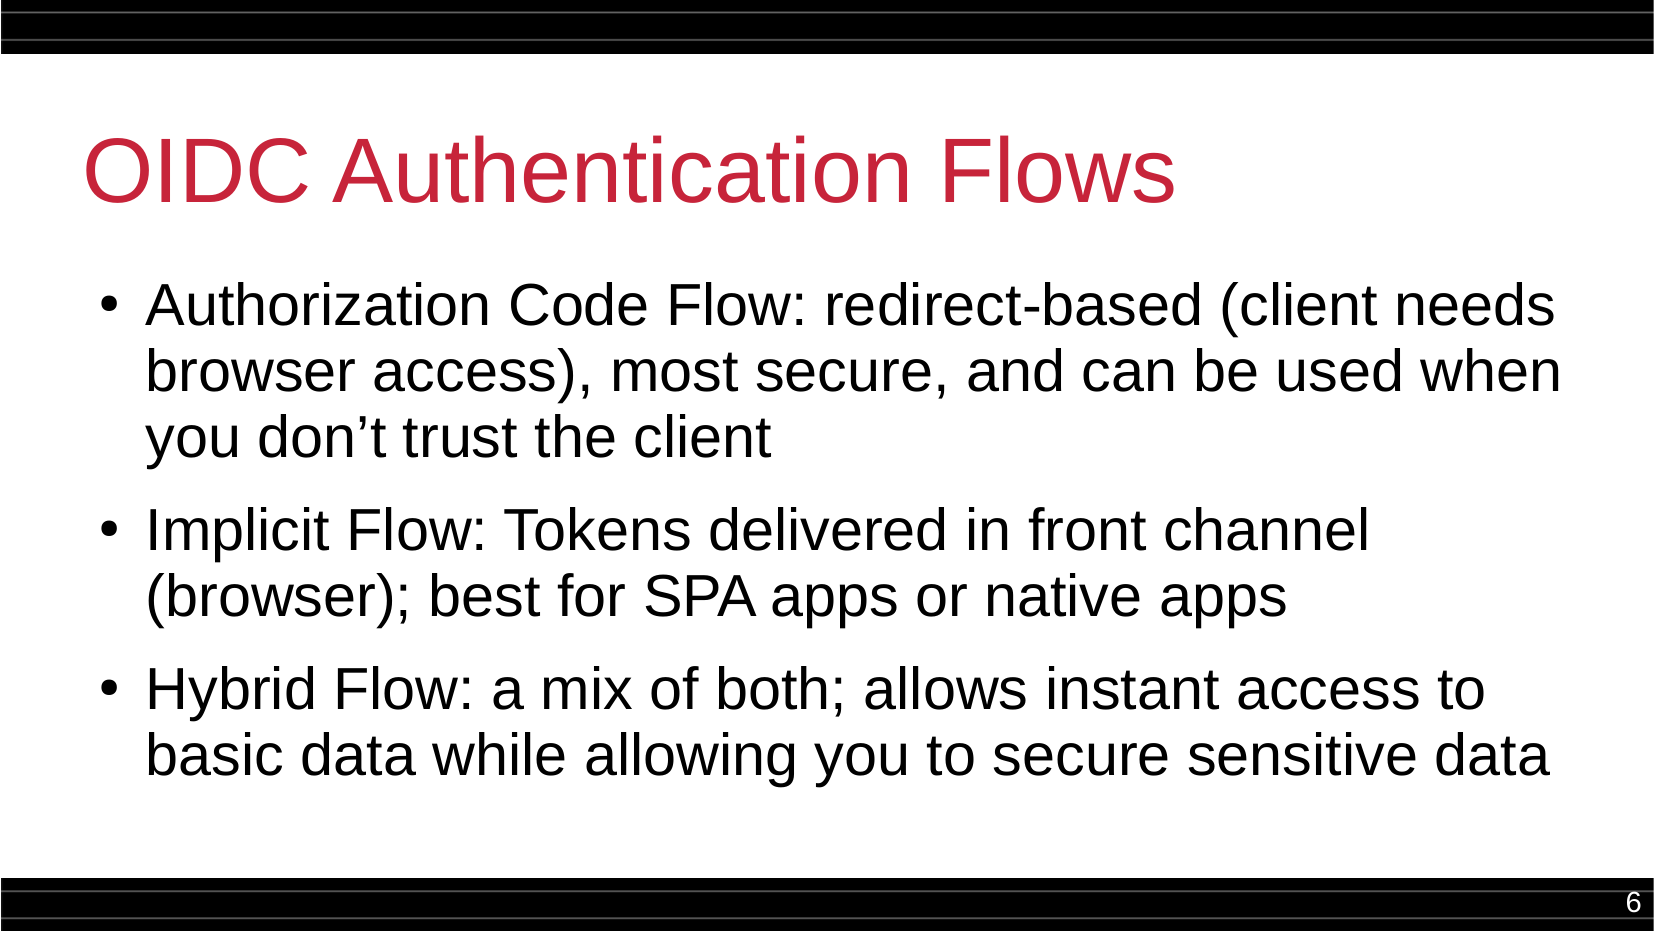

# OIDC Authentication Flows
Authorization Code Flow: redirect-based (client needs browser access), most secure, and can be used when you don’t trust the client
Implicit Flow: Tokens delivered in front channel (browser); best for SPA apps or native apps
Hybrid Flow: a mix of both; allows instant access to basic data while allowing you to secure sensitive data